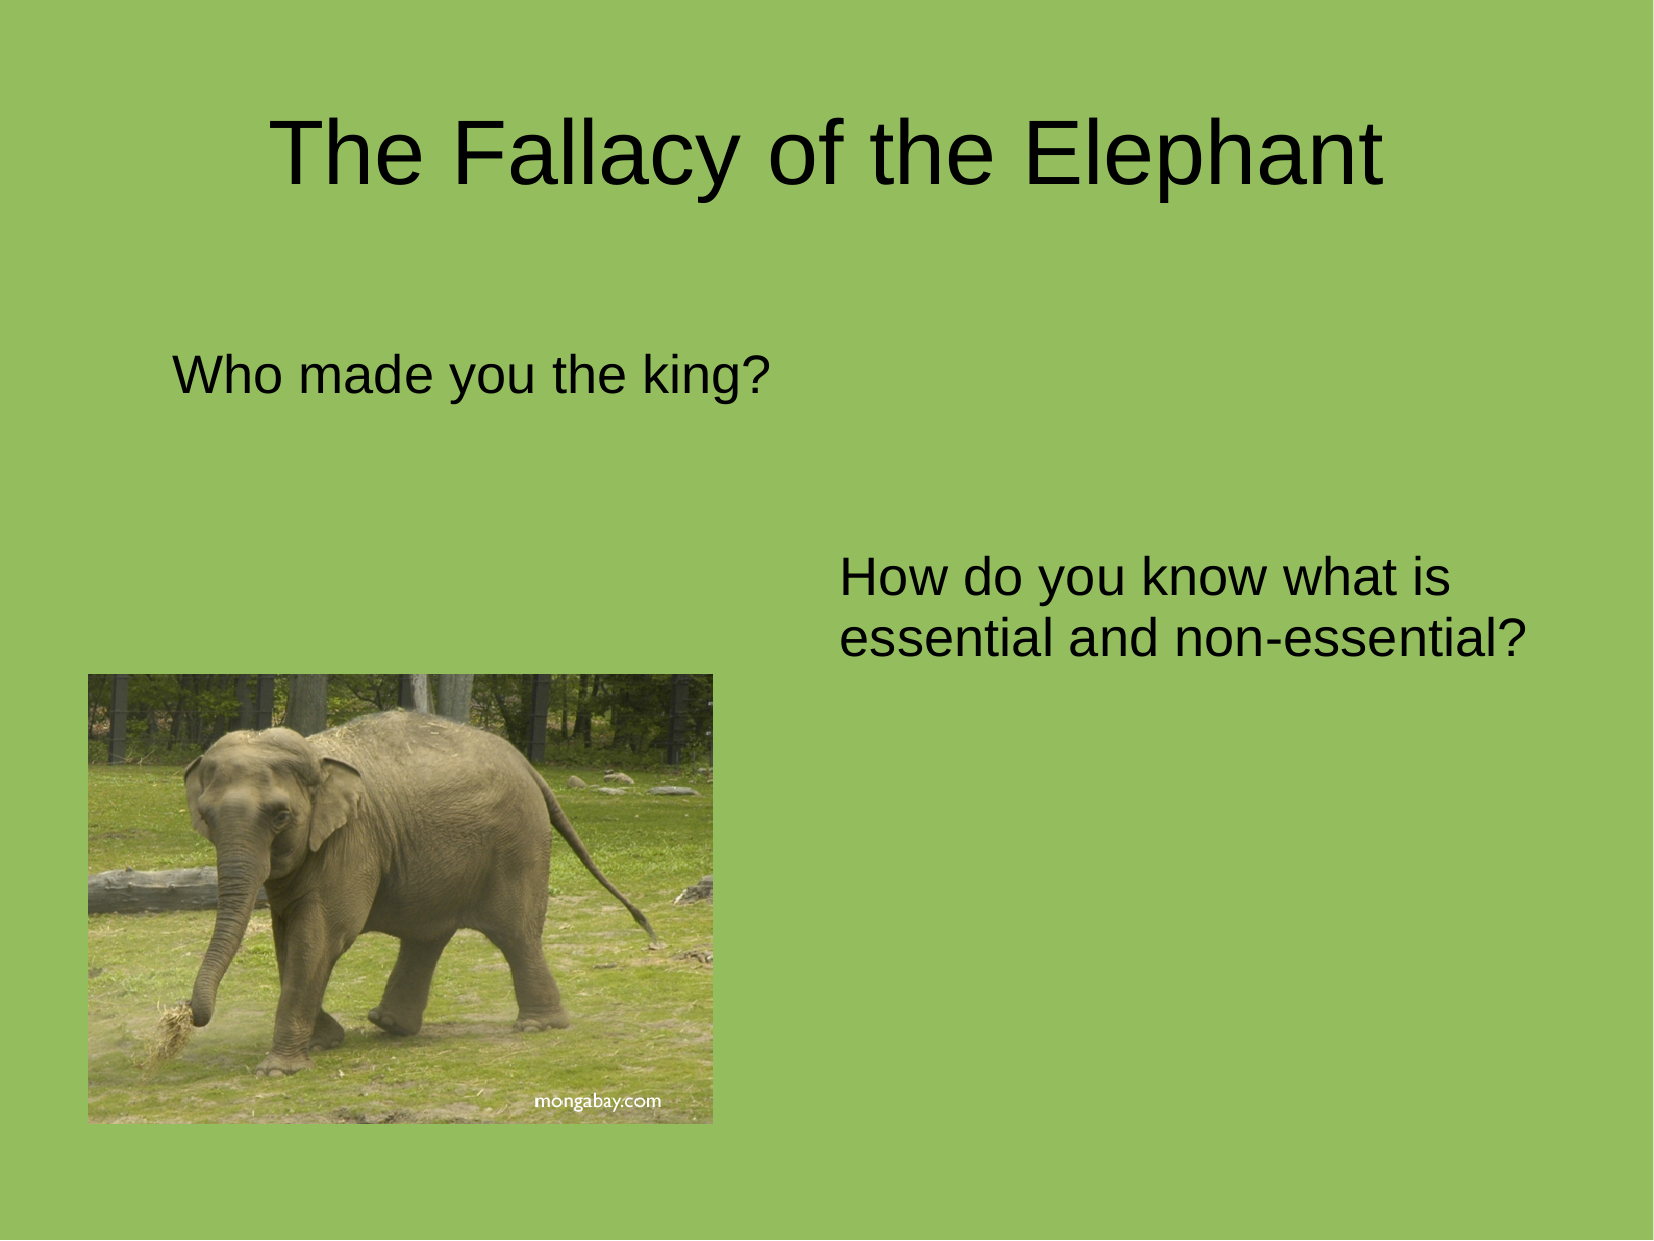

# The Fallacy of the Elephant
Who made you the king?
How do you know what is essential and non-essential?